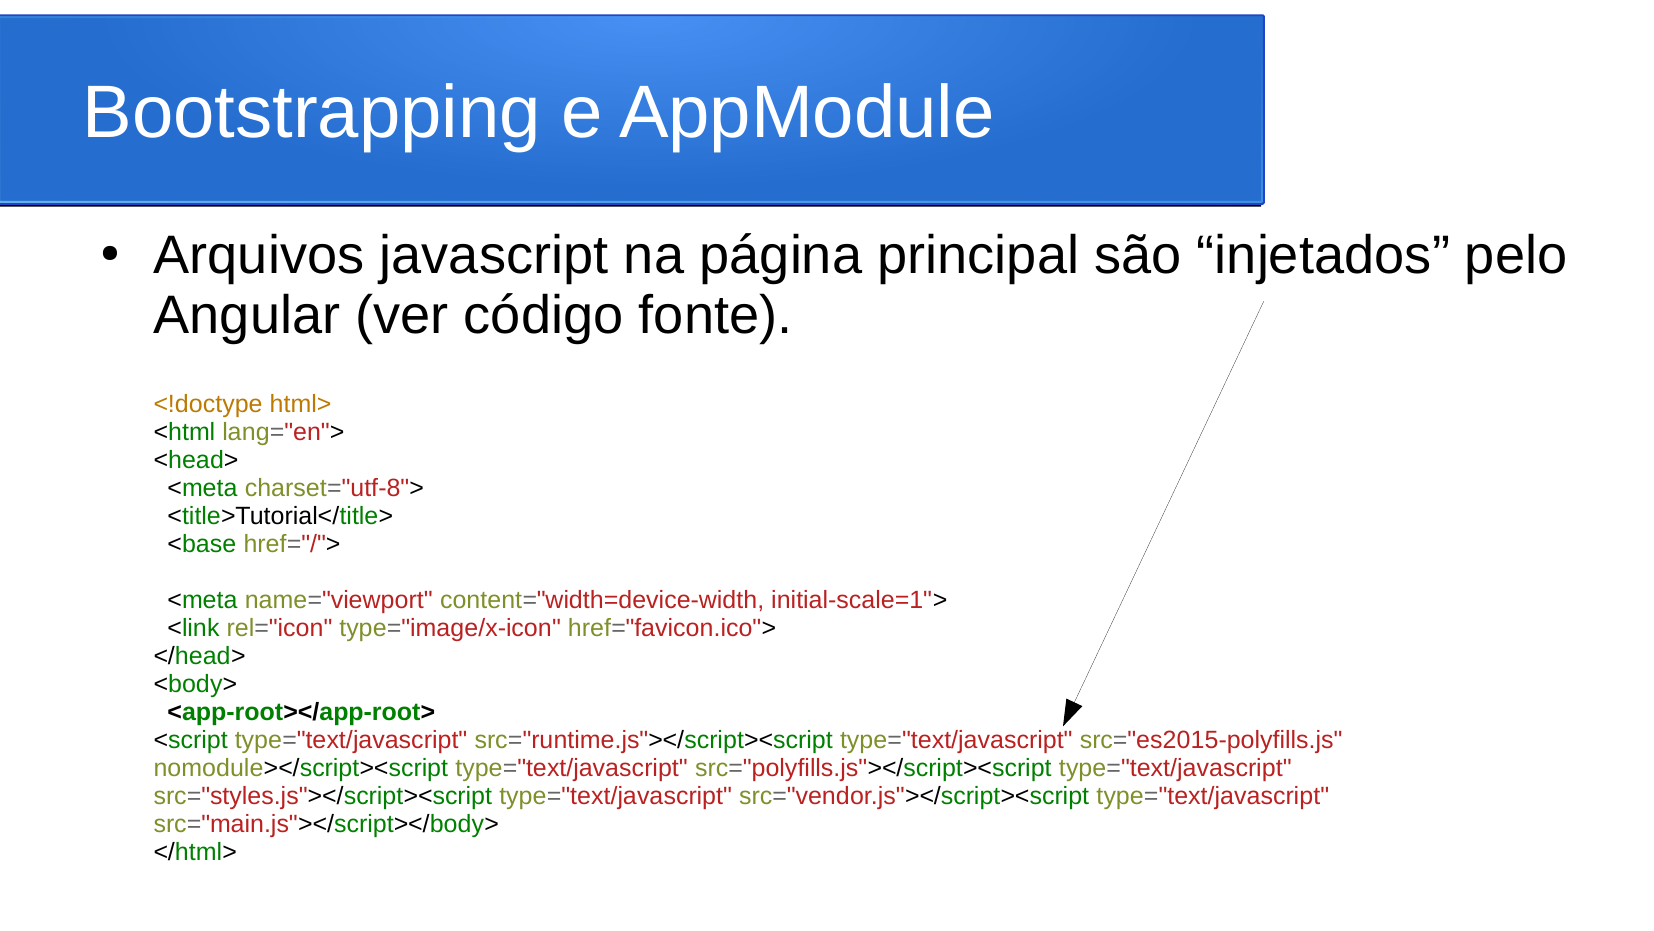

# Bootstrapping e AppModule
Arquivos javascript na página principal são “injetados” pelo Angular (ver código fonte).
<!doctype html>
<html lang="en">
<head>
 <meta charset="utf-8">
 <title>Tutorial</title>
 <base href="/">
 <meta name="viewport" content="width=device-width, initial-scale=1">
 <link rel="icon" type="image/x-icon" href="favicon.ico">
</head>
<body>
 <app-root></app-root>
<script type="text/javascript" src="runtime.js"></script><script type="text/javascript" src="es2015-polyfills.js" nomodule></script><script type="text/javascript" src="polyfills.js"></script><script type="text/javascript" src="styles.js"></script><script type="text/javascript" src="vendor.js"></script><script type="text/javascript" src="main.js"></script></body>
</html>